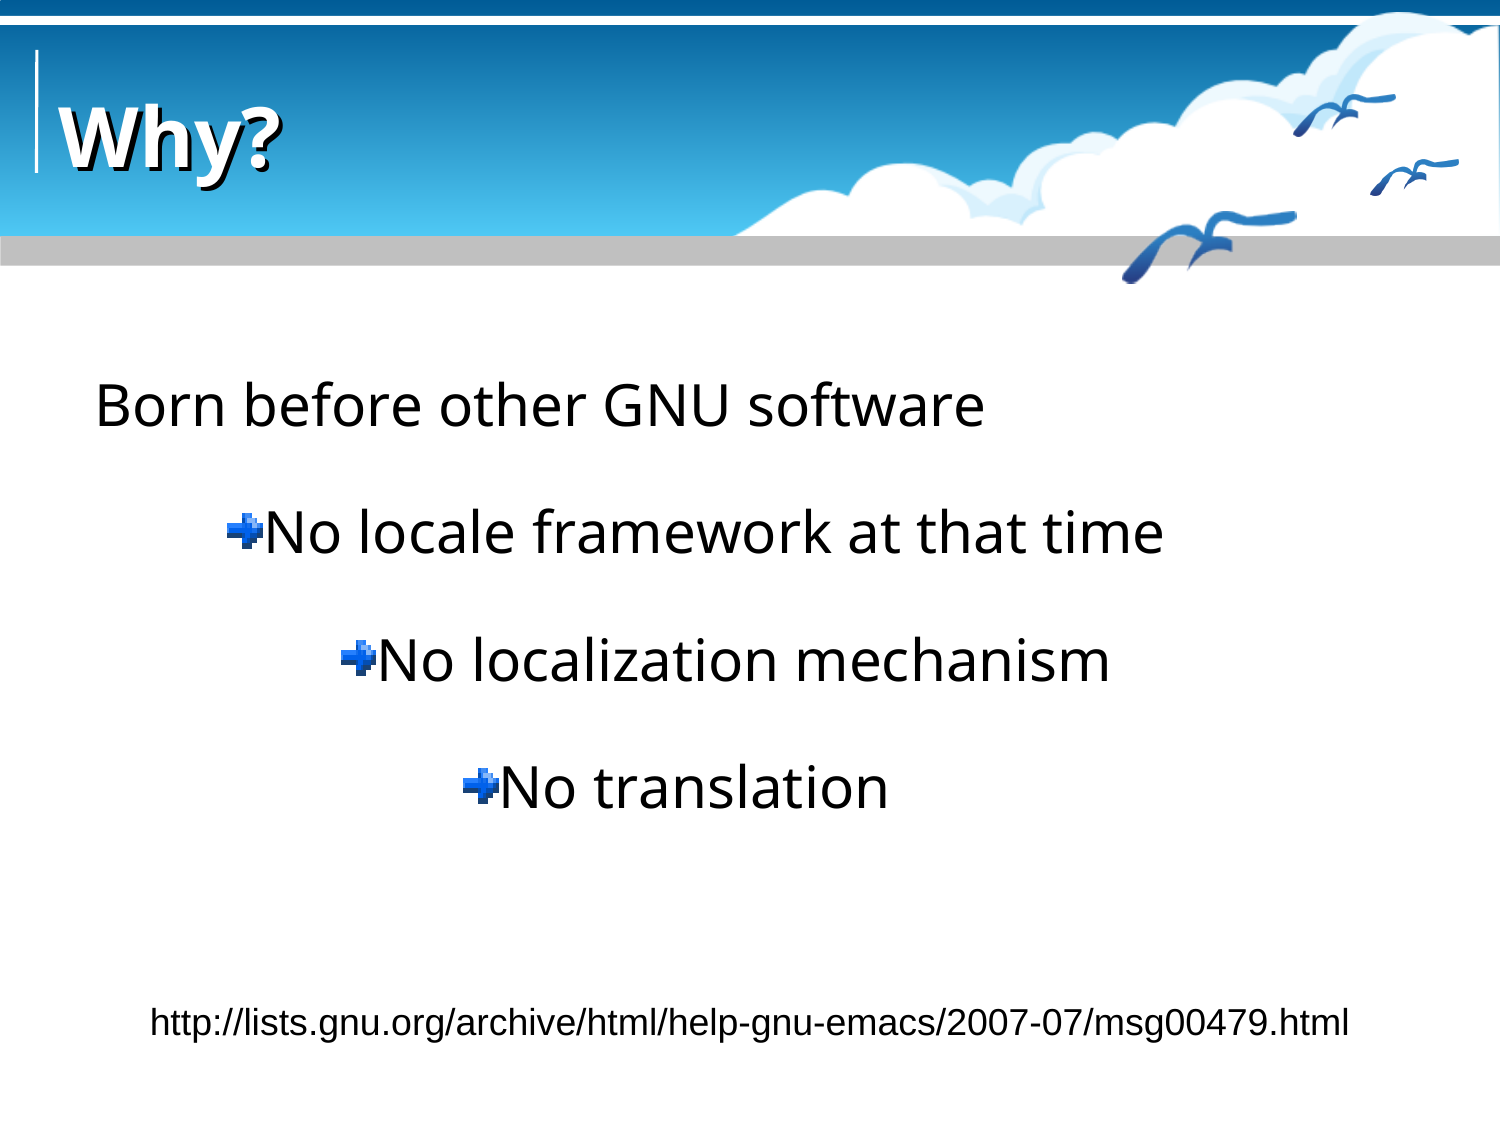

# Why?
Born before other GNU software
No locale framework at that time
No localization mechanism
No translation
http://lists.gnu.org/archive/html/help-gnu-emacs/2007-07/msg00479.html